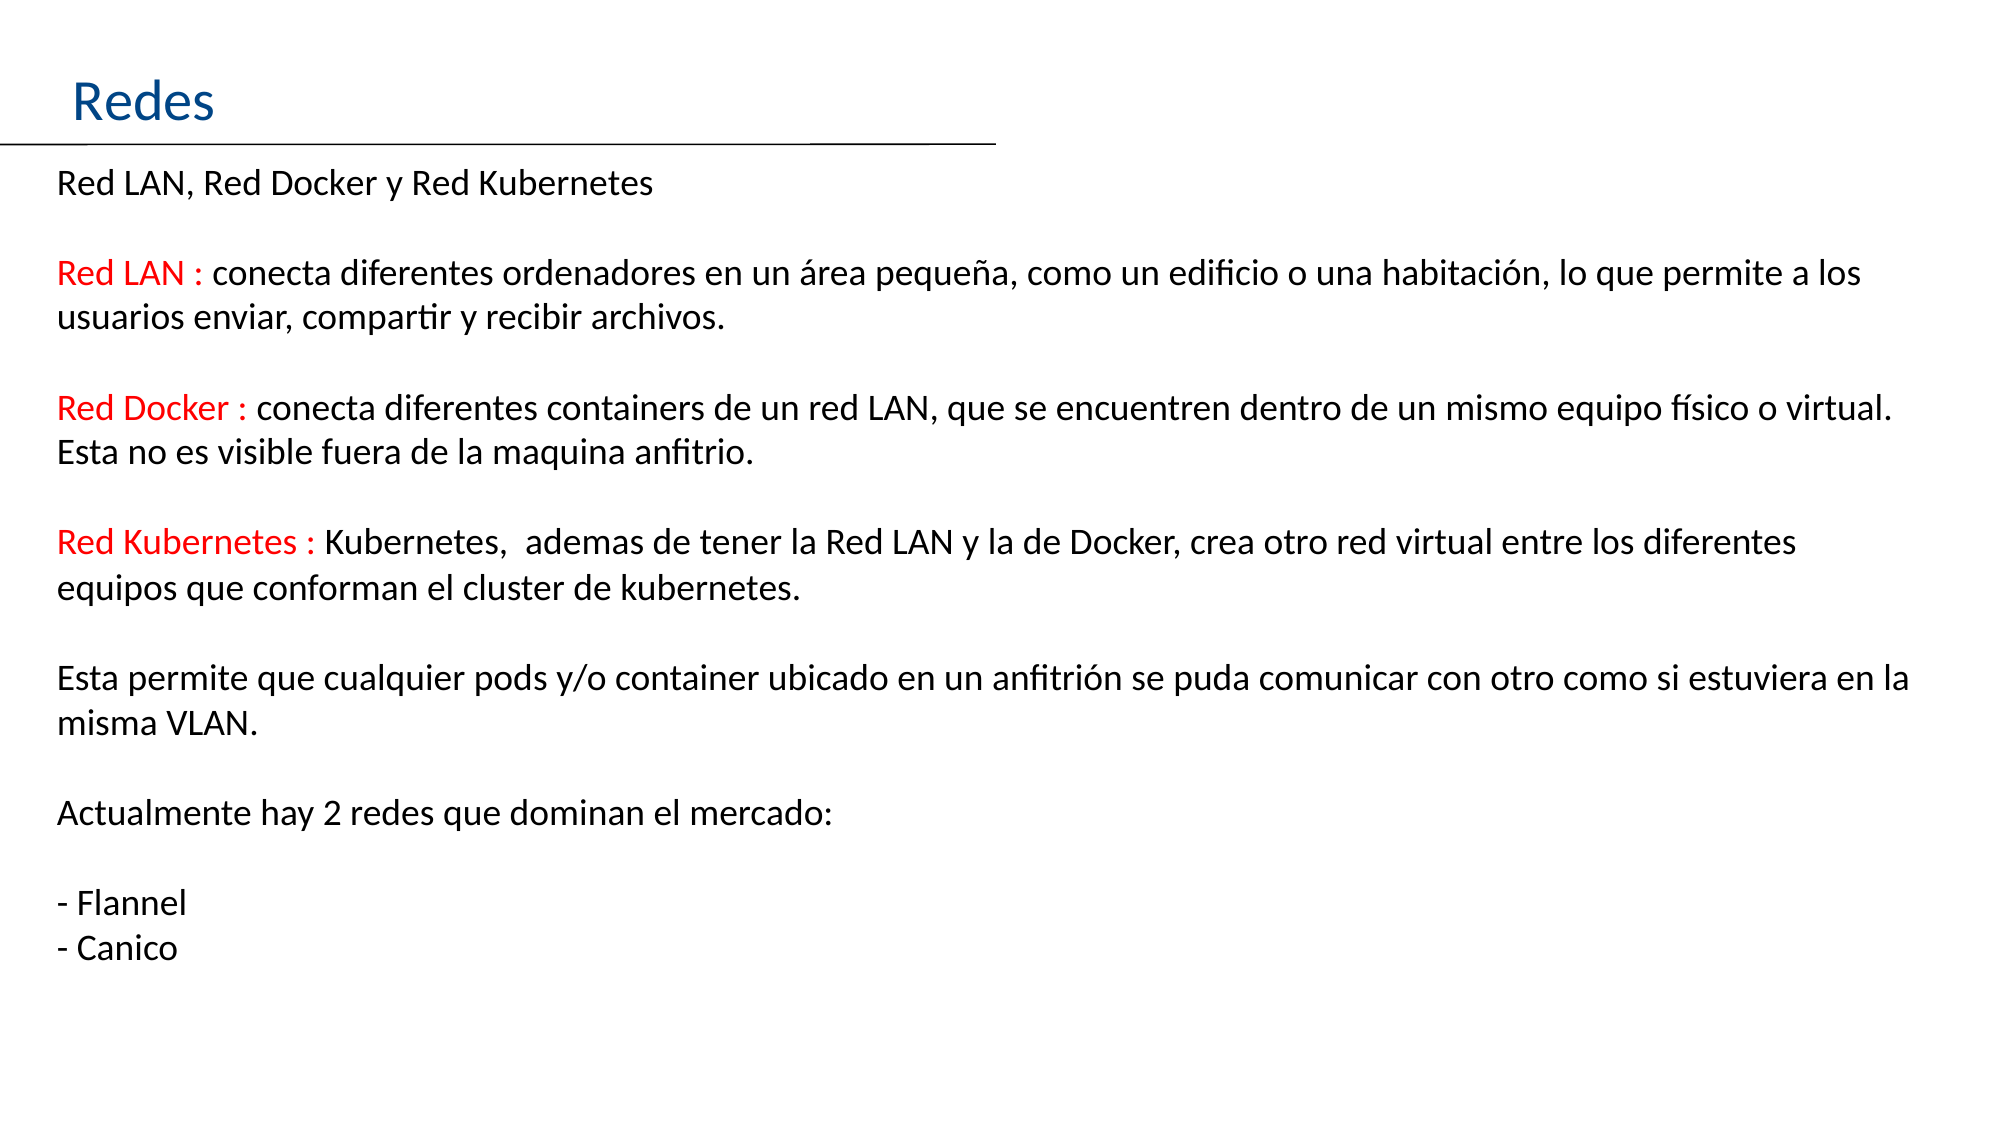

Redes
Red LAN, Red Docker y Red Kubernetes
Red LAN : conecta diferentes ordenadores en un área pequeña, como un edificio o una habitación, lo que permite a los usuarios enviar, compartir y recibir archivos.
Red Docker : conecta diferentes containers de un red LAN, que se encuentren dentro de un mismo equipo físico o virtual.
Esta no es visible fuera de la maquina anfitrio.
Red Kubernetes : Kubernetes, ademas de tener la Red LAN y la de Docker, crea otro red virtual entre los diferentes equipos que conforman el cluster de kubernetes.
Esta permite que cualquier pods y/o container ubicado en un anfitrión se puda comunicar con otro como si estuviera en la misma VLAN.
Actualmente hay 2 redes que dominan el mercado:
- Flannel
- Canico